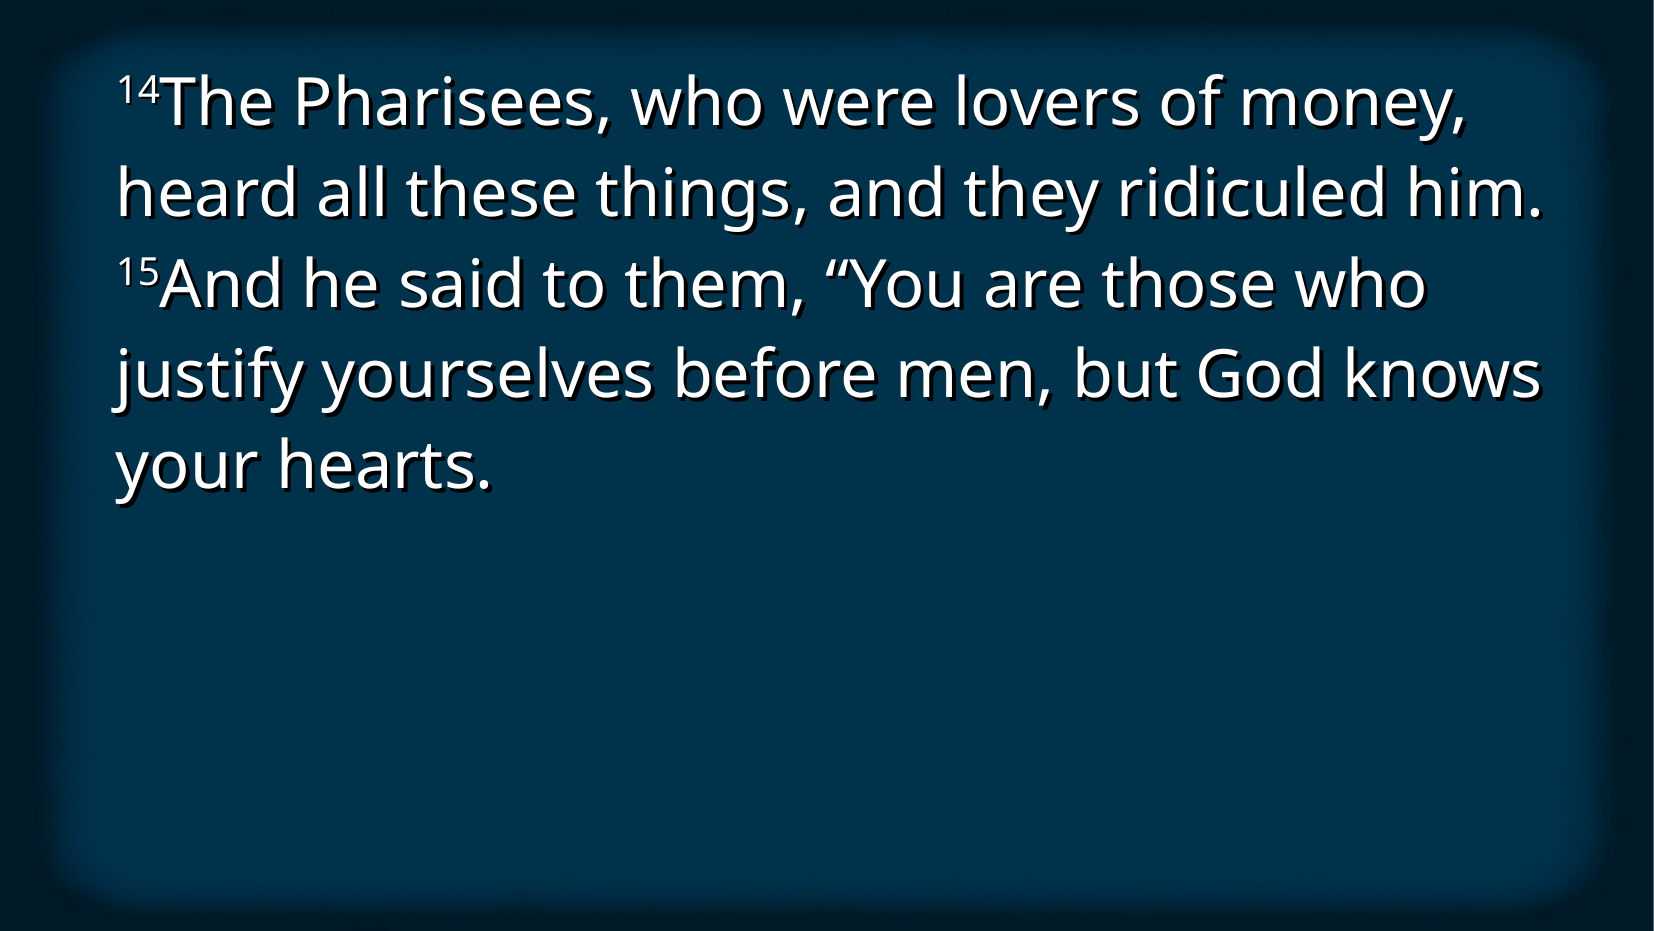

14The Pharisees, who were lovers of money, heard all these things, and they ridiculed him. 15And he said to them, “You are those who justify yourselves before men, but God knows your hearts.